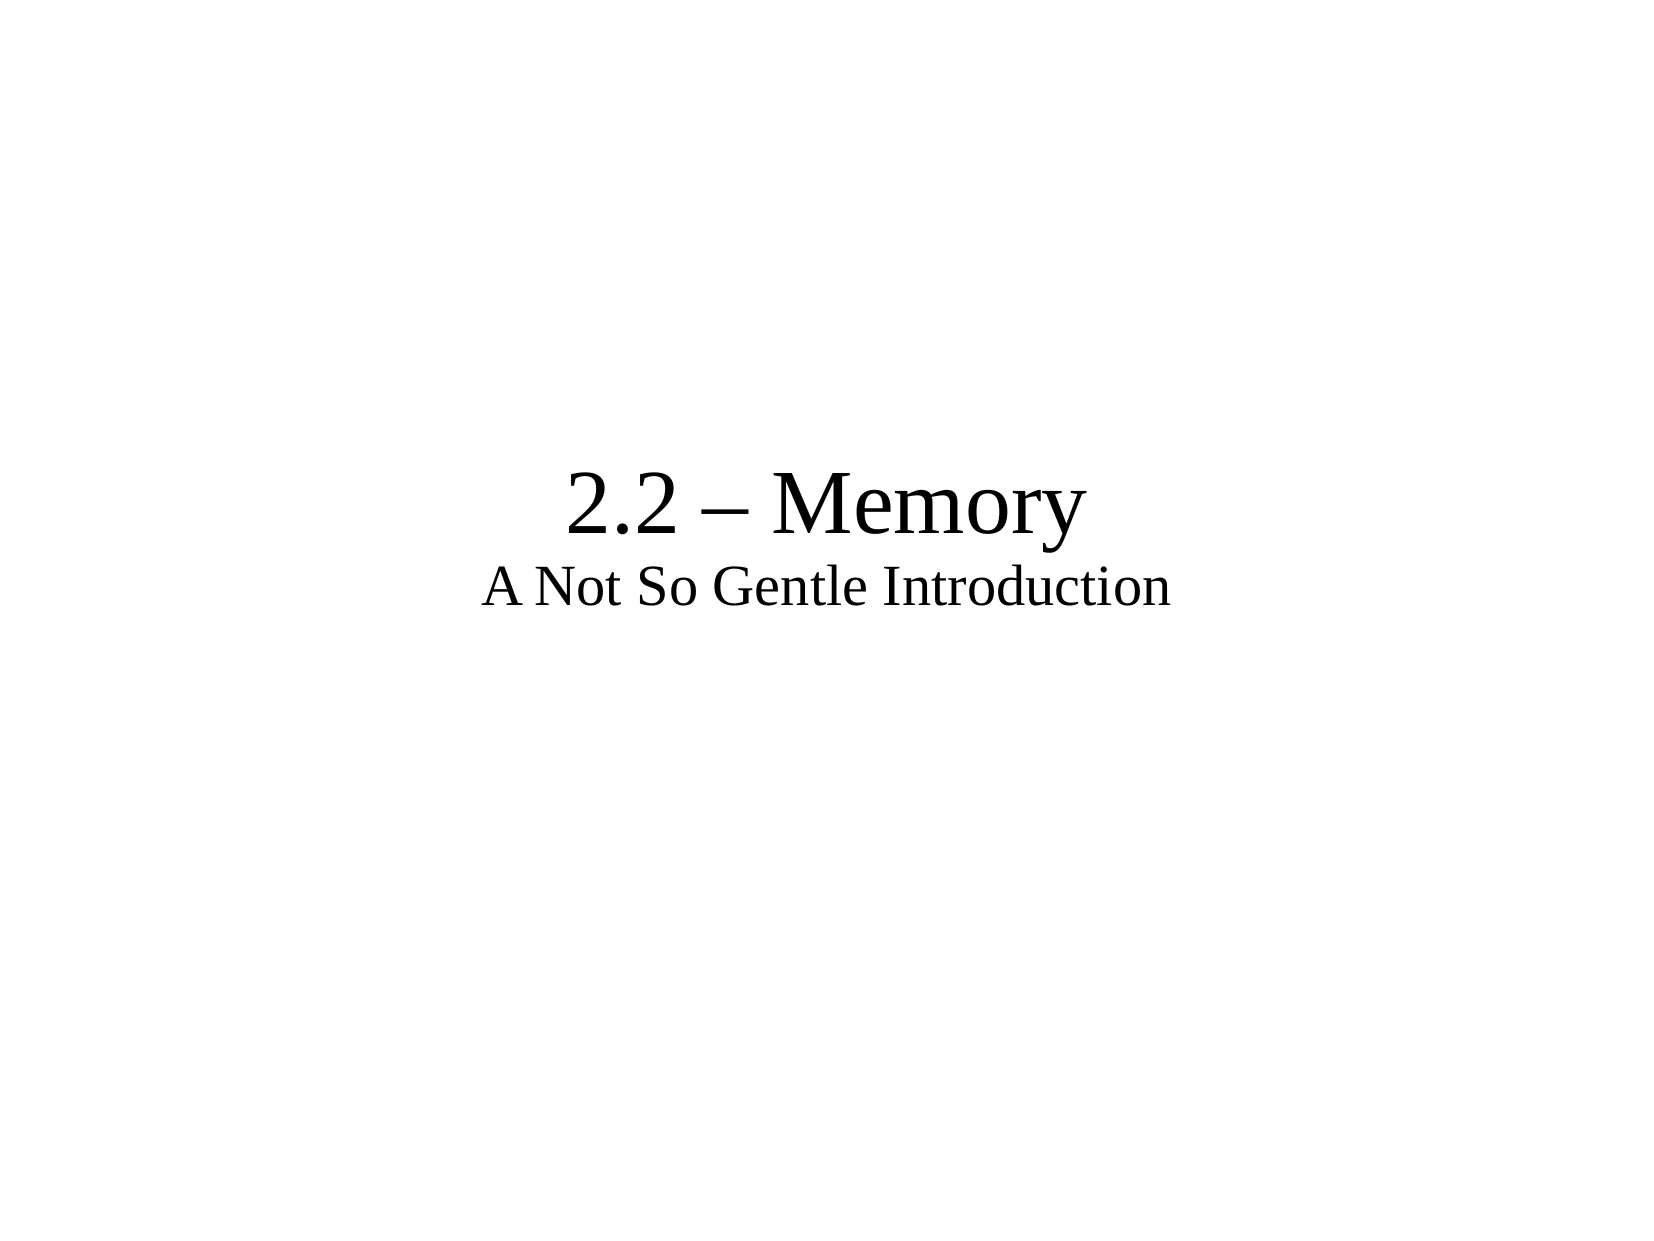

# 2.2 – Memory
A Not So Gentle Introduction